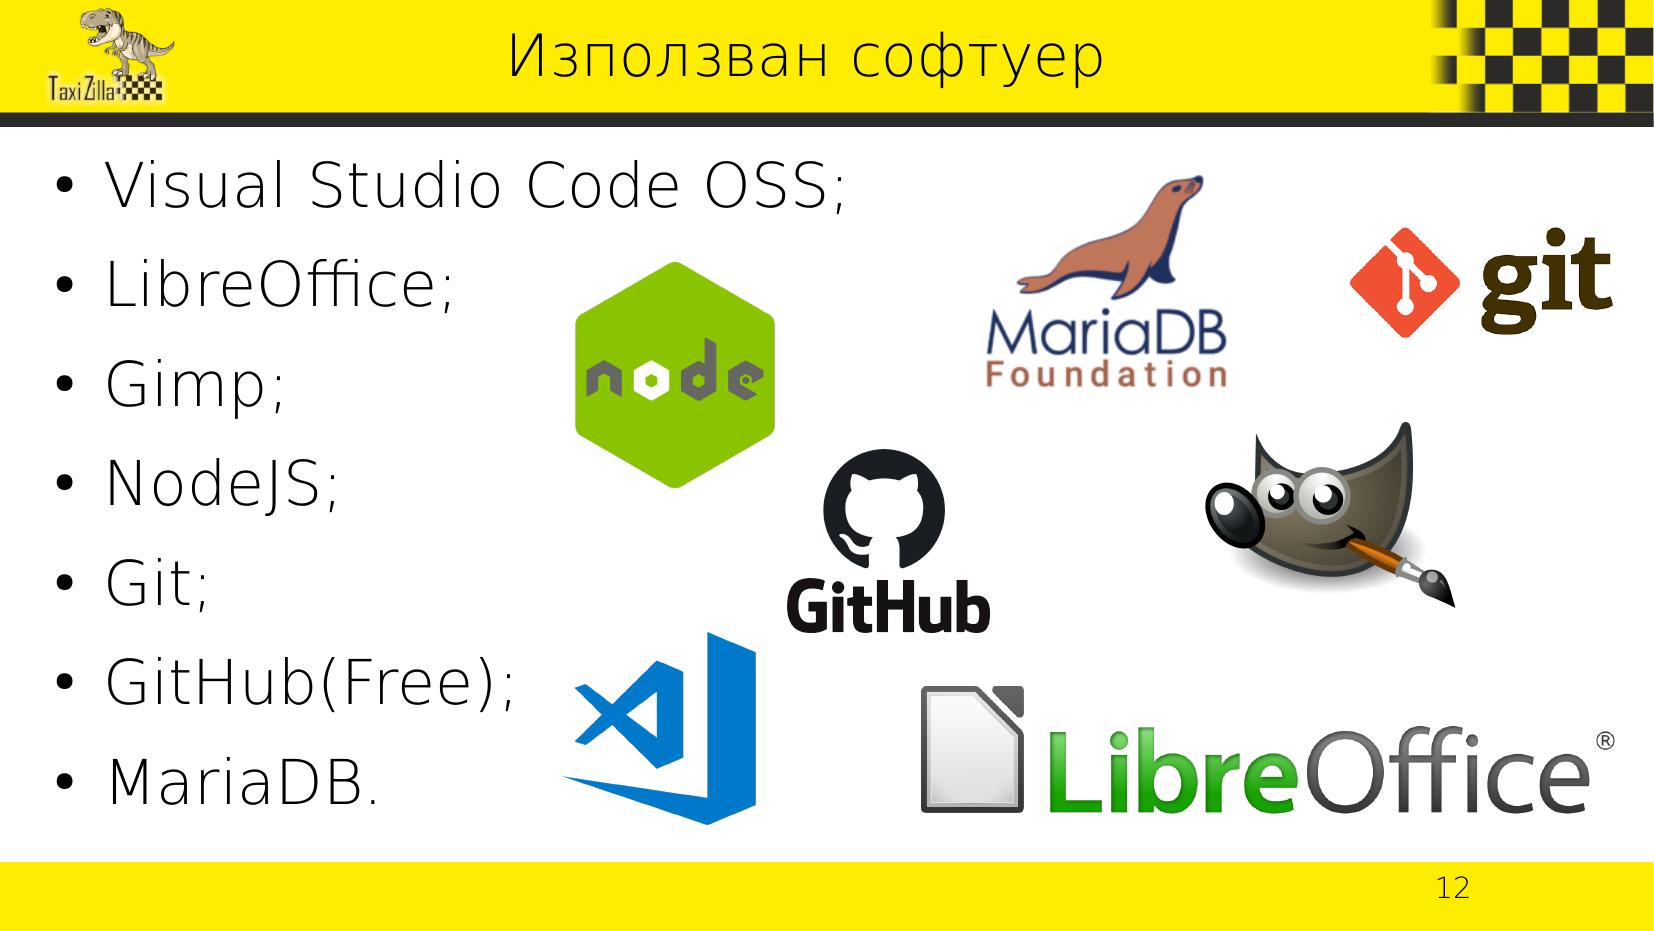

# Използван софтуер
Visual Studio Code OSS;
LibreOffice;
Gimp;
NodeJS;
Git;
GitHub(Free);
MariaDB.